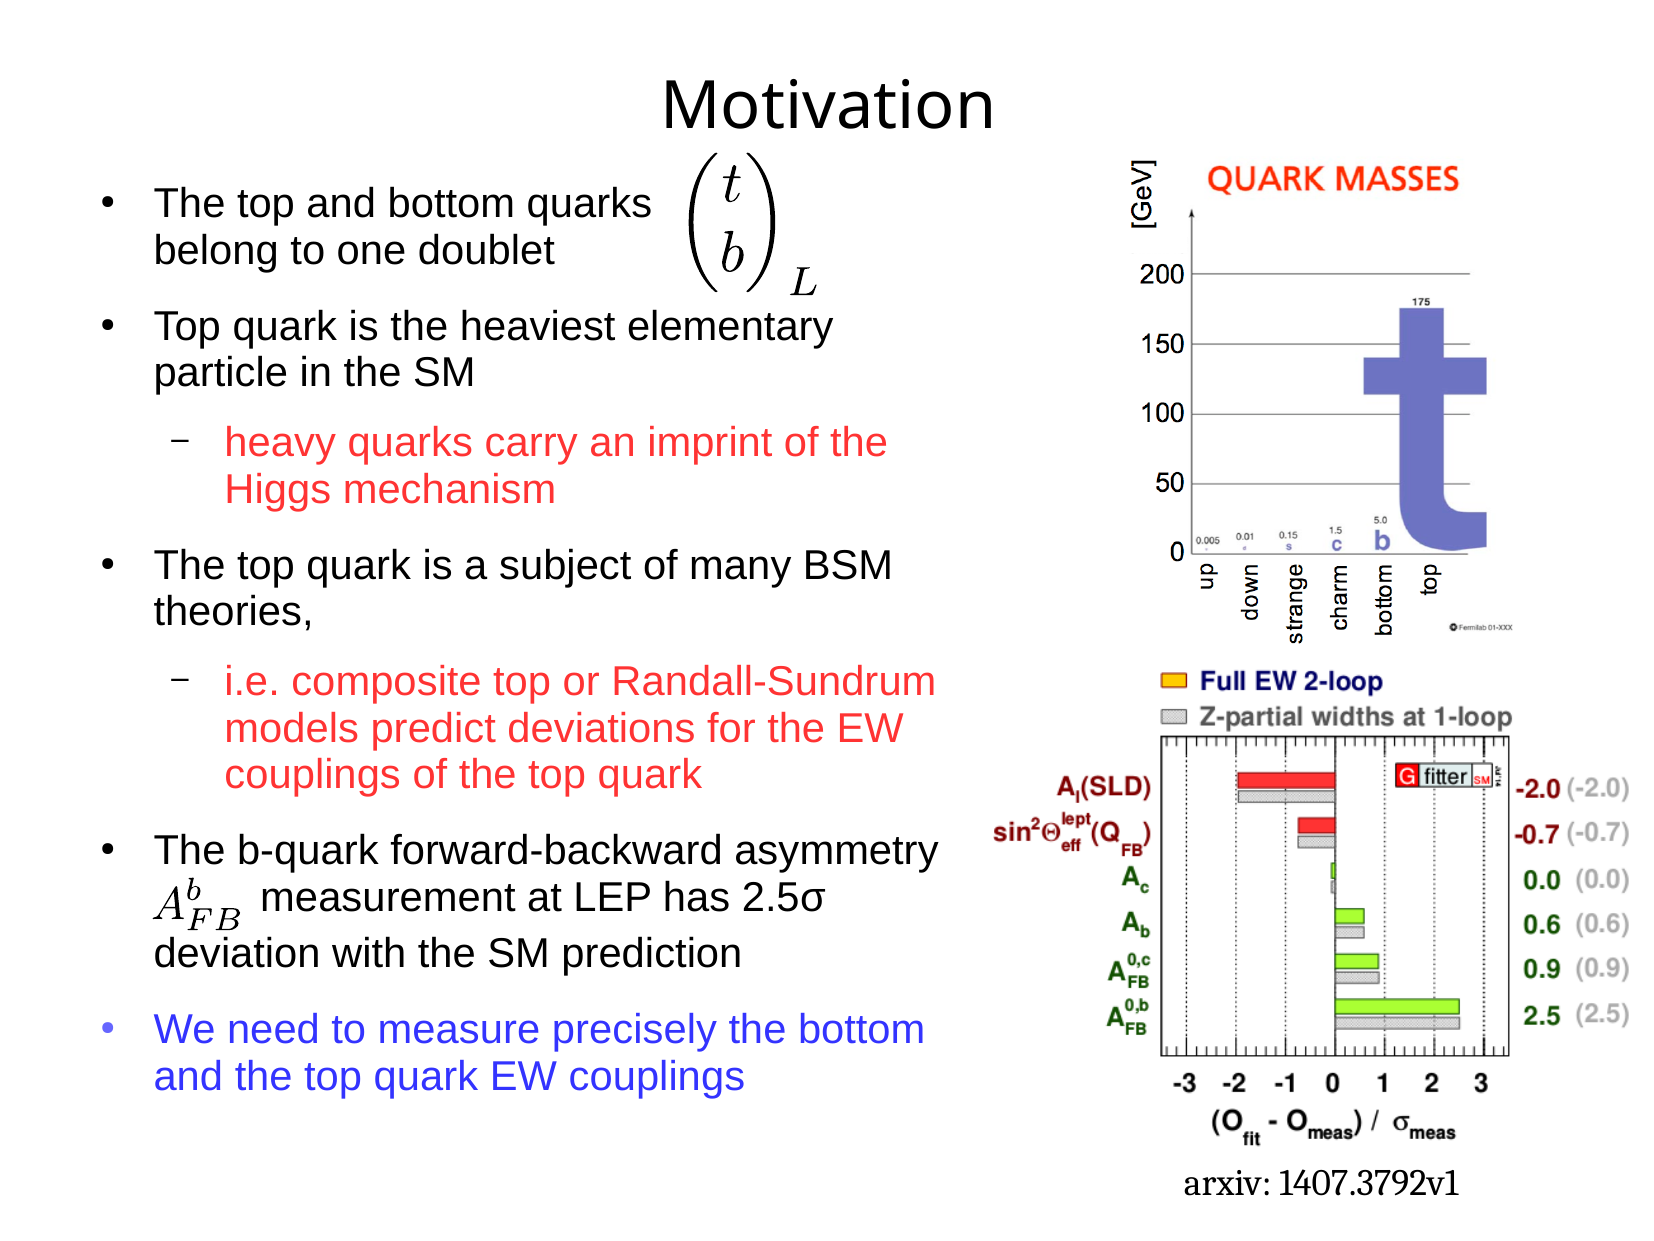

# Motivation
The top and bottom quarks belong to one doublet
Top quark is the heaviest elementary particle in the SM
heavy quarks carry an imprint of the Higgs mechanism
The top quark is a subject of many BSM theories,
i.e. composite top or Randall-Sundrum models predict deviations for the EW couplings of the top quark
The b-quark forward-backward asymmetry AFBb measurement at LEP has 2.5σ deviation with the SM prediction
We need to measure precisely the bottom and the top quark EW couplings
4
arxiv: 1407.3792v1